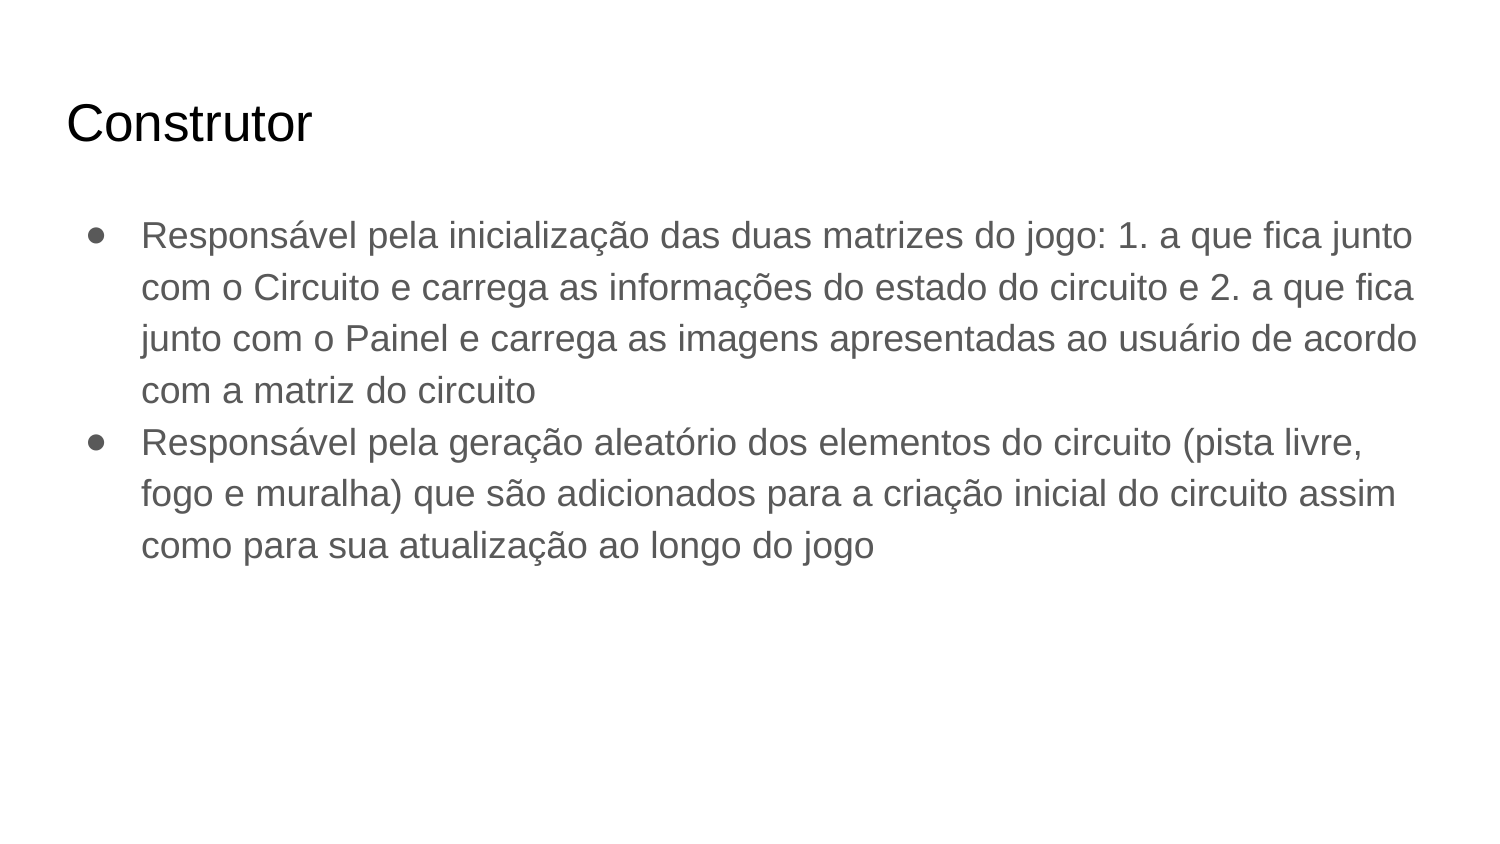

# Construtor
Responsável pela inicialização das duas matrizes do jogo: 1. a que fica junto com o Circuito e carrega as informações do estado do circuito e 2. a que fica junto com o Painel e carrega as imagens apresentadas ao usuário de acordo com a matriz do circuito
Responsável pela geração aleatório dos elementos do circuito (pista livre, fogo e muralha) que são adicionados para a criação inicial do circuito assim como para sua atualização ao longo do jogo